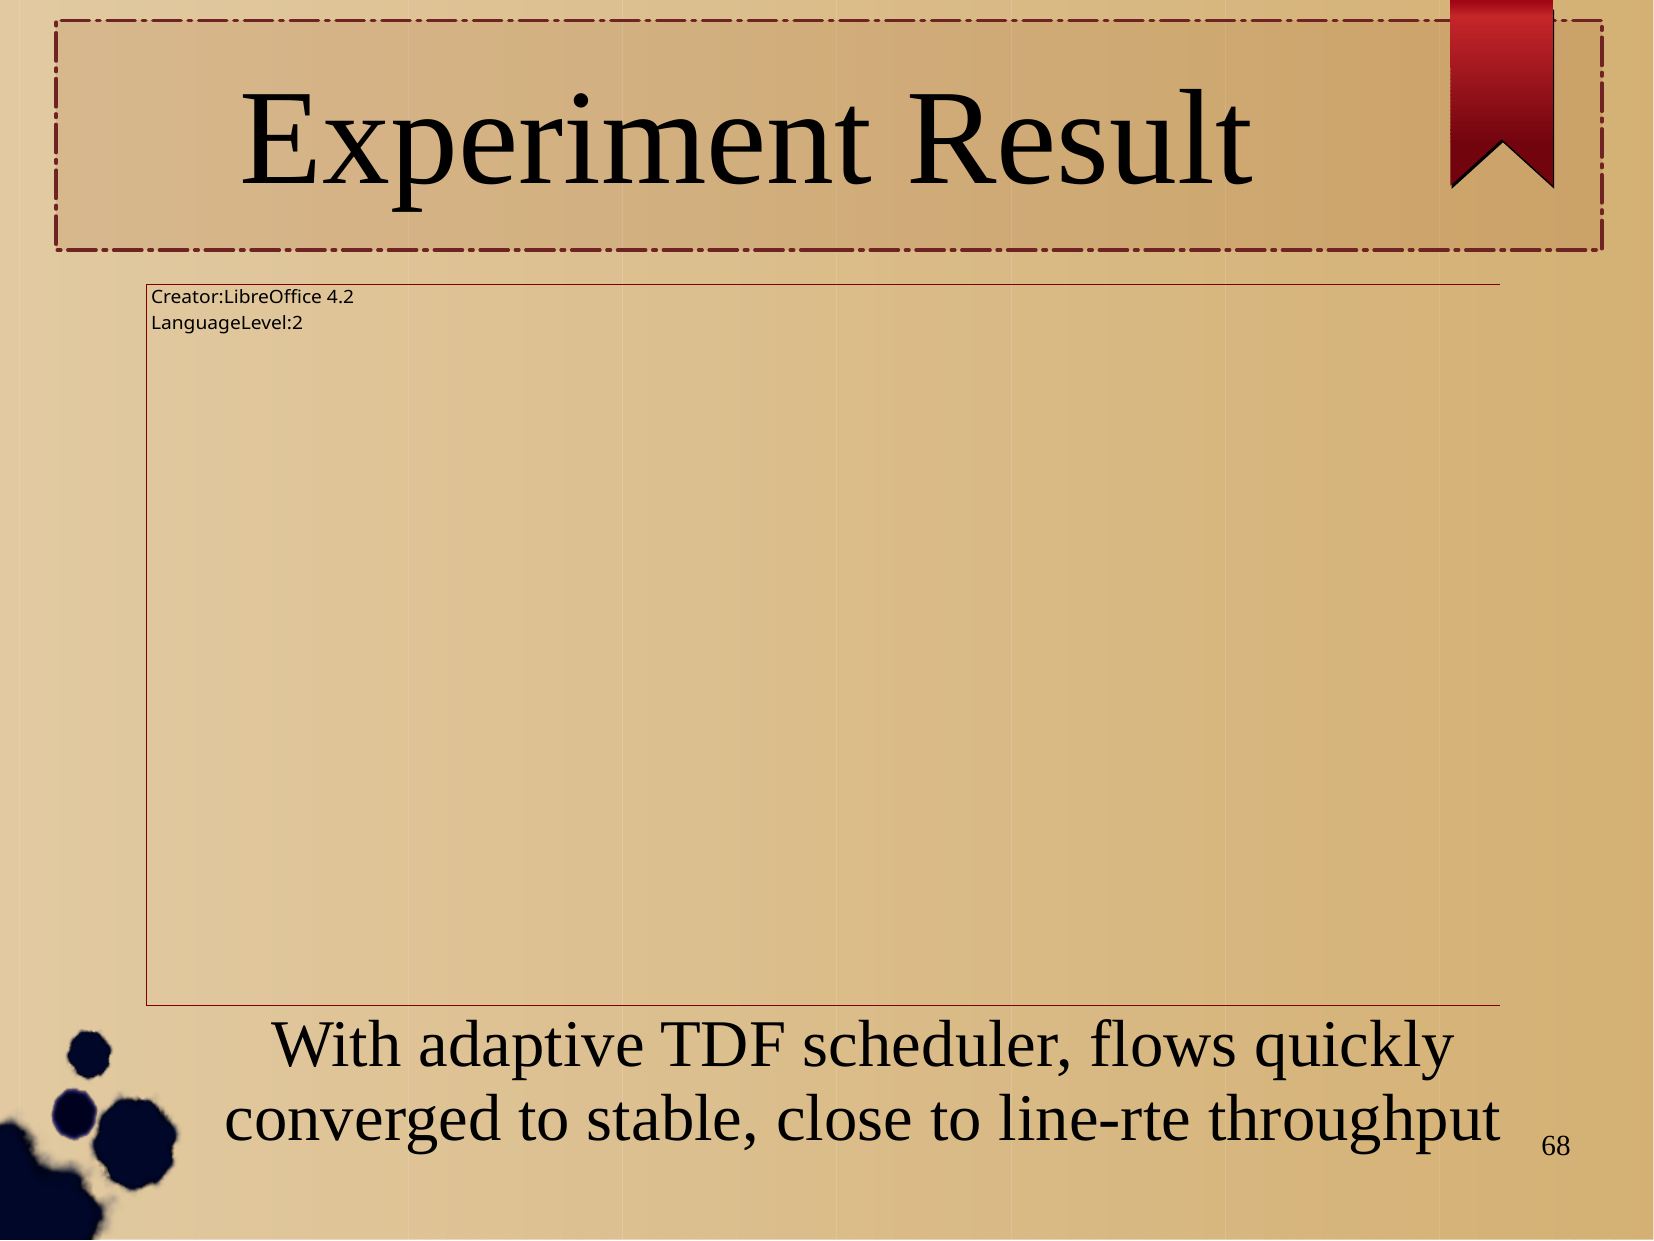

# Experiment Result
With adaptive TDF scheduler, flows quickly converged to stable, close to line-rte throughput
68